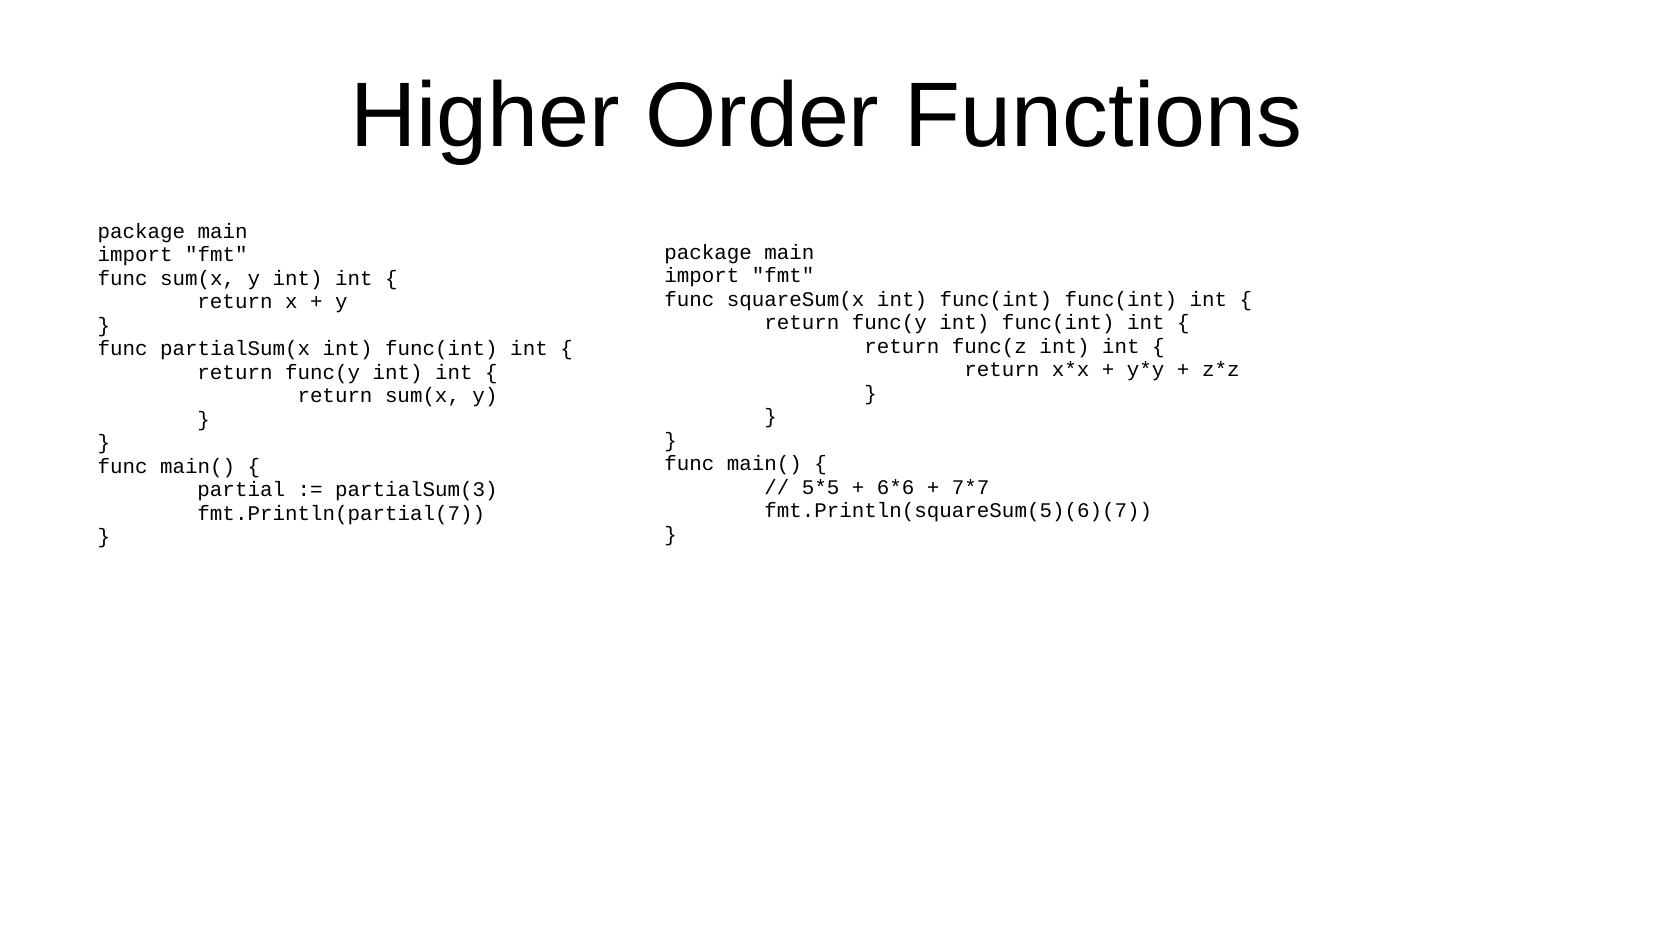

# Higher Order Functions
package main
import "fmt"
func sum(x, y int) int {
 return x + y
}
func partialSum(x int) func(int) int {
 return func(y int) int {
 return sum(x, y)
 }
}
func main() {
 partial := partialSum(3)
 fmt.Println(partial(7))
}
package main
import "fmt"
func squareSum(x int) func(int) func(int) int {
 return func(y int) func(int) int {
 return func(z int) int {
 return x*x + y*y + z*z
 }
 }
}
func main() {
 // 5*5 + 6*6 + 7*7
 fmt.Println(squareSum(5)(6)(7))
}